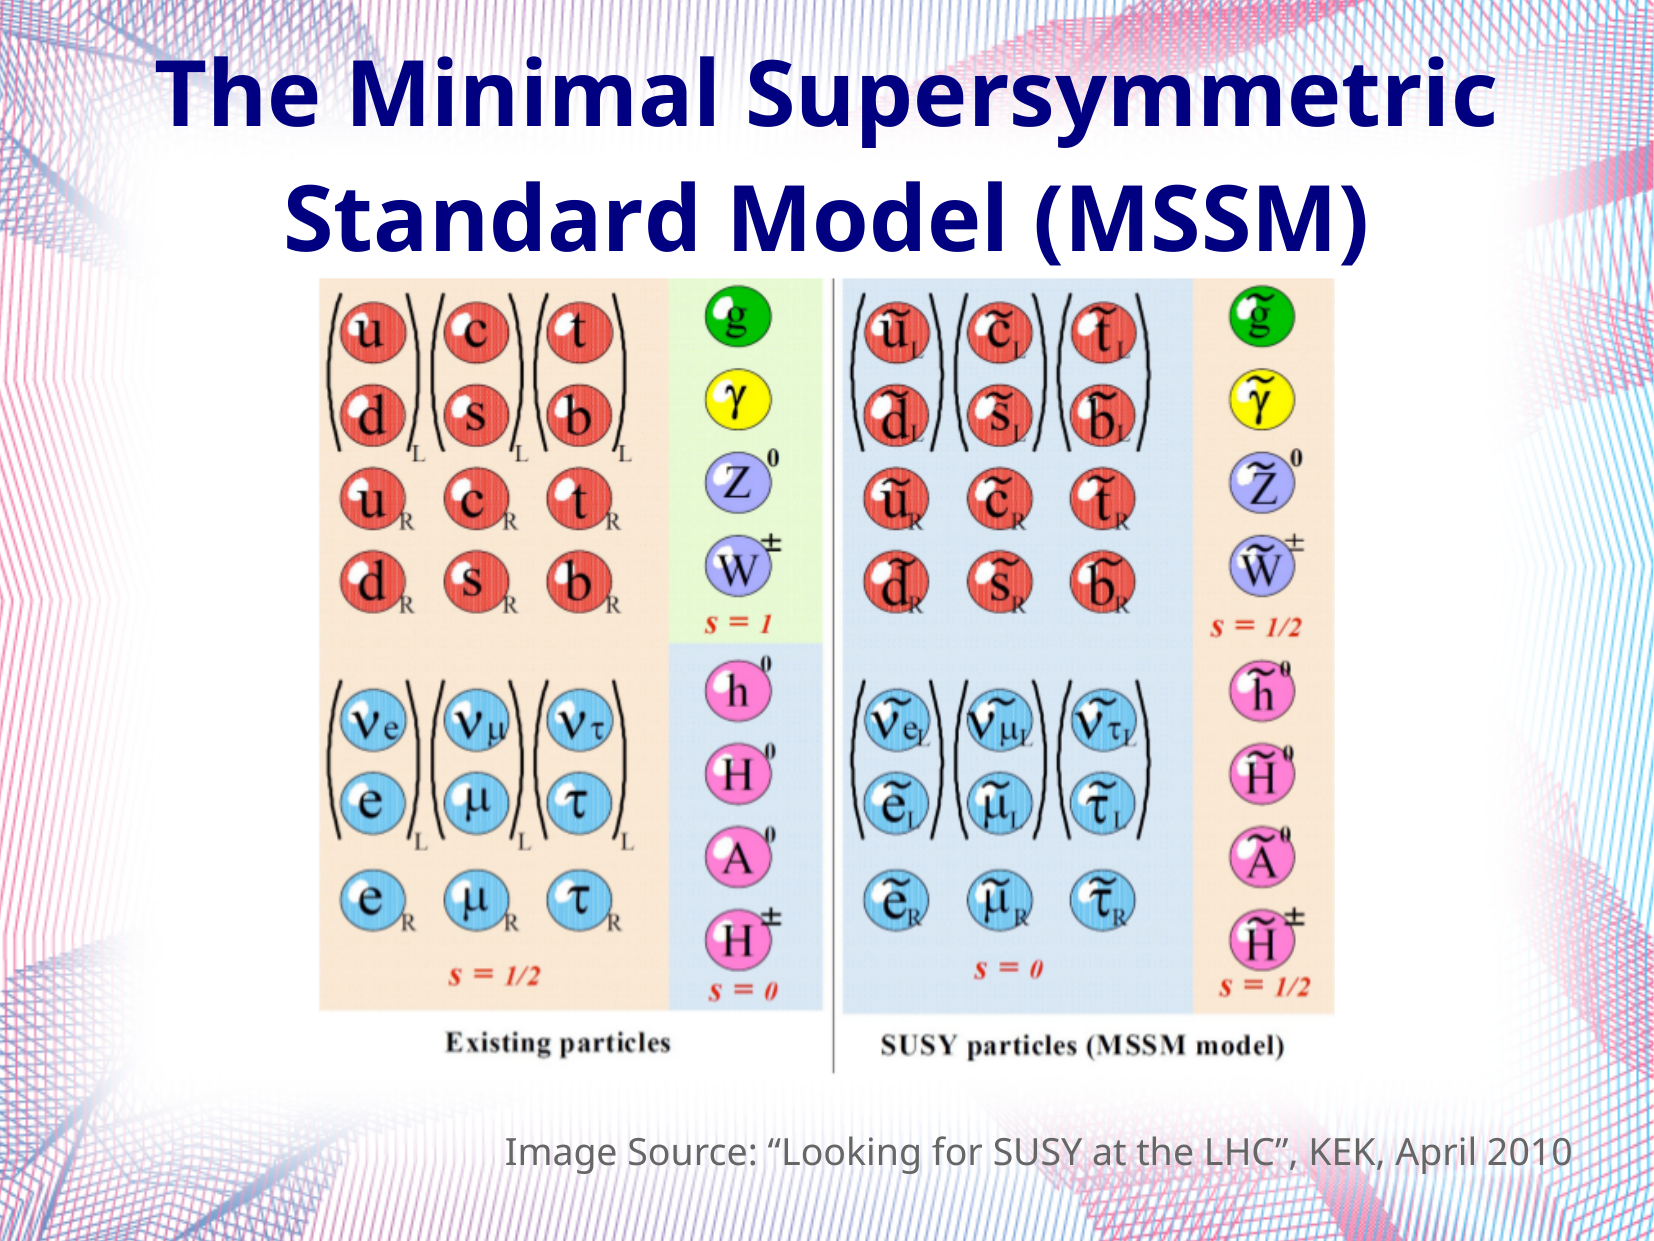

# The Minimal Supersymmetric Standard Model (MSSM)
Image Source: “Looking for SUSY at the LHC”, KEK, April 2010